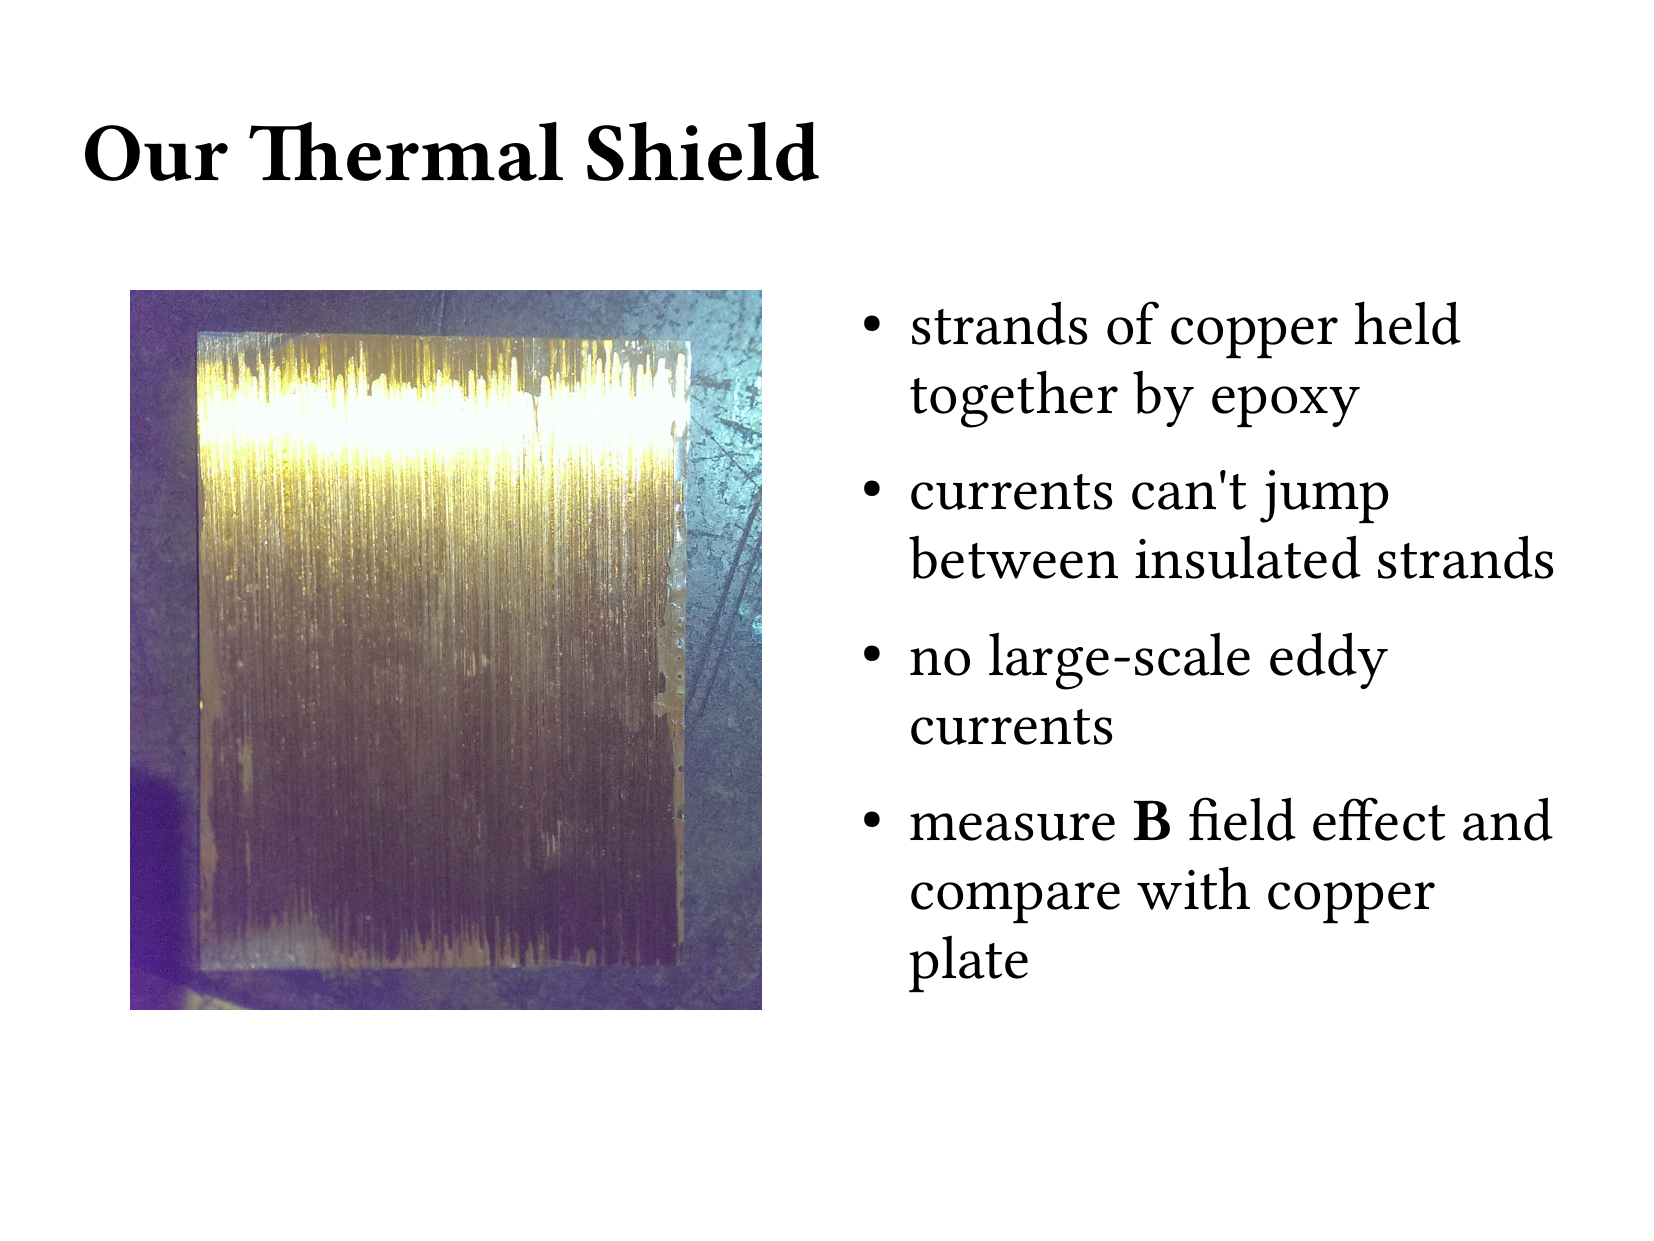

# Our Thermal Shield
strands of copper held together by epoxy
currents can't jump between insulated strands
no large-scale eddy currents
measure B field effect and compare with copper plate